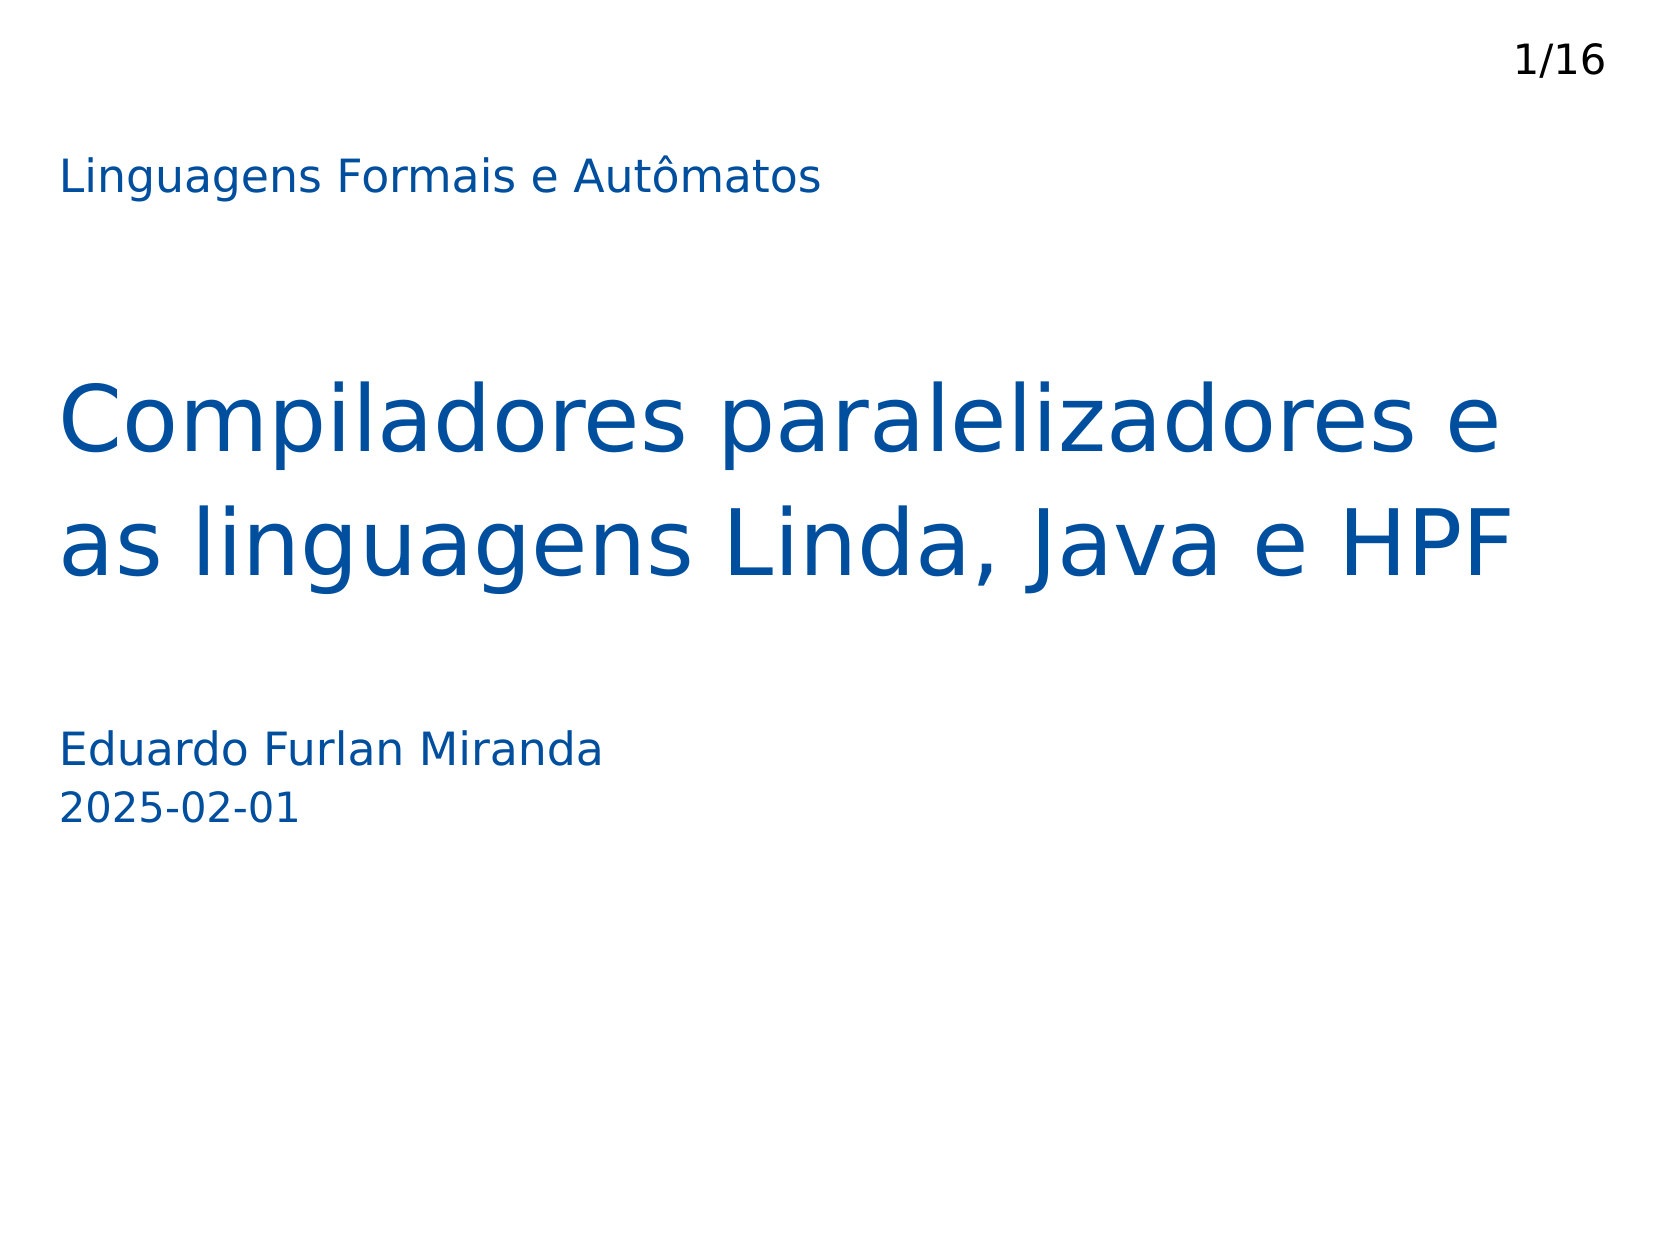

1
# Linguagens Formais e Autômatos
Compiladores paralelizadores e as linguagens Linda, Java e HPF
Eduardo Furlan Miranda
2025-02-01